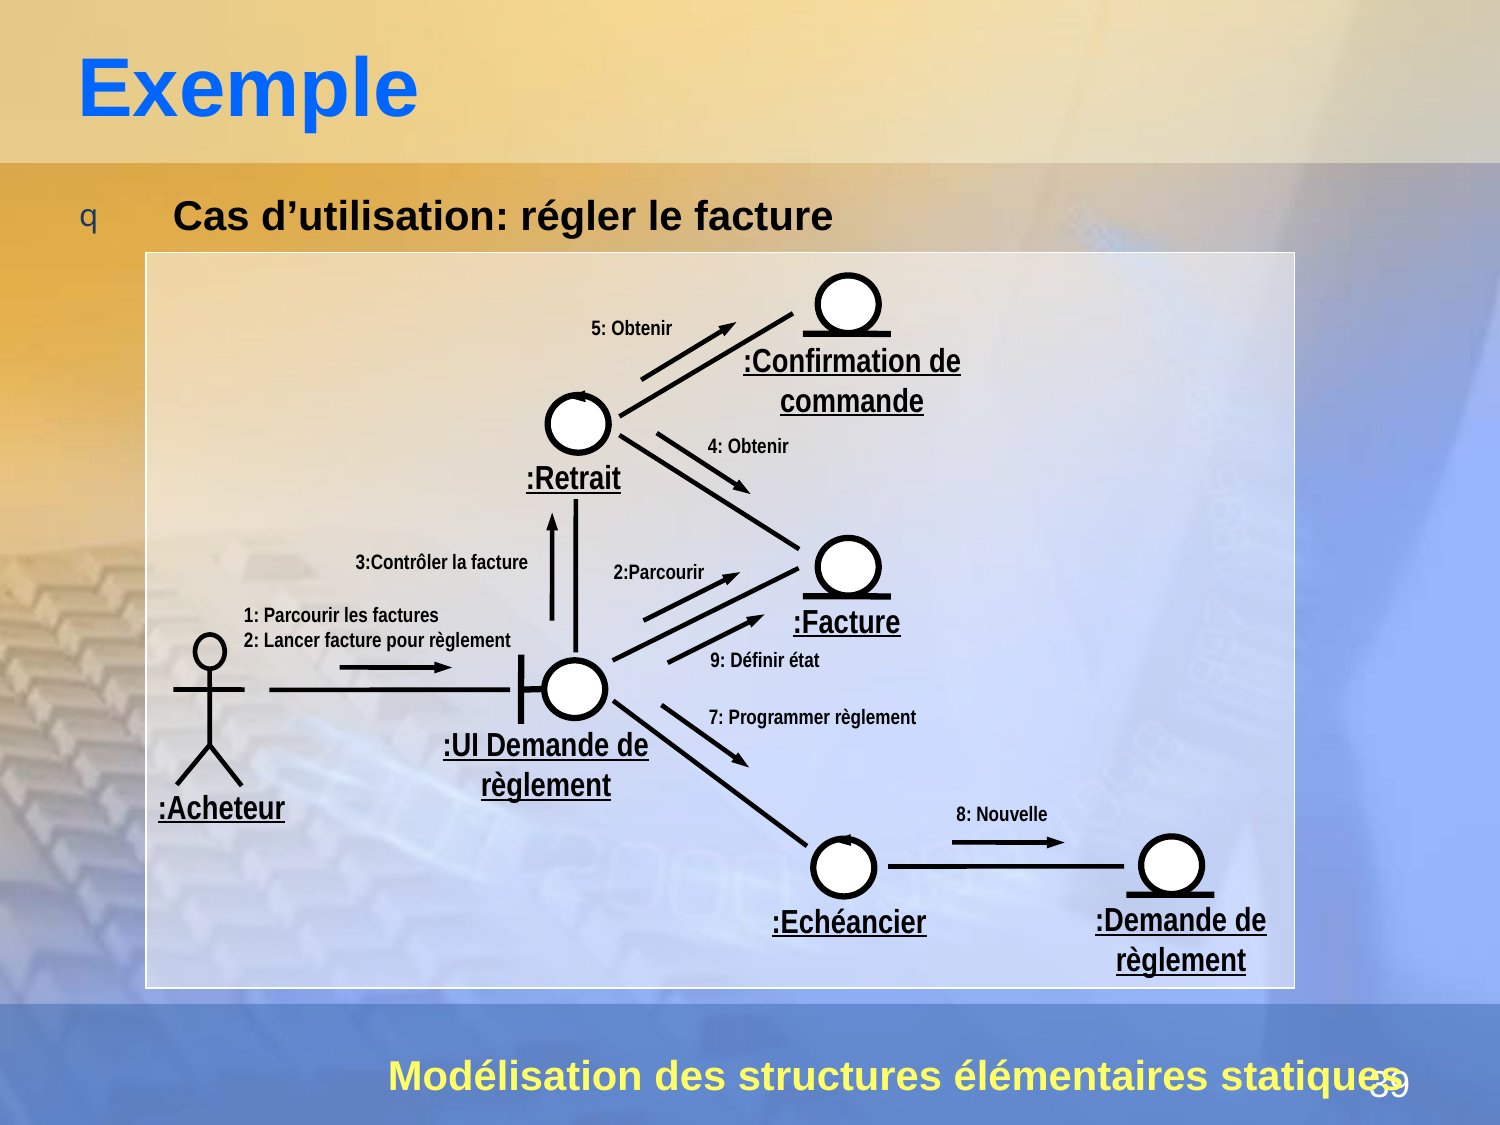

# Exemple
Cas d’utilisation: régler le facture
5: Obtenir
:Confirmation de commande
4: Obtenir
:Retrait
3:Contrôler la facture
2:Parcourir
:Facture
1: Parcourir les factures
2: Lancer facture pour règlement
9: Définir état
7: Programmer règlement
:UI Demande de règlement
:Acheteur
8: Nouvelle
:Demande de règlement
:Echéancier
Modélisation des structures élémentaires statiques